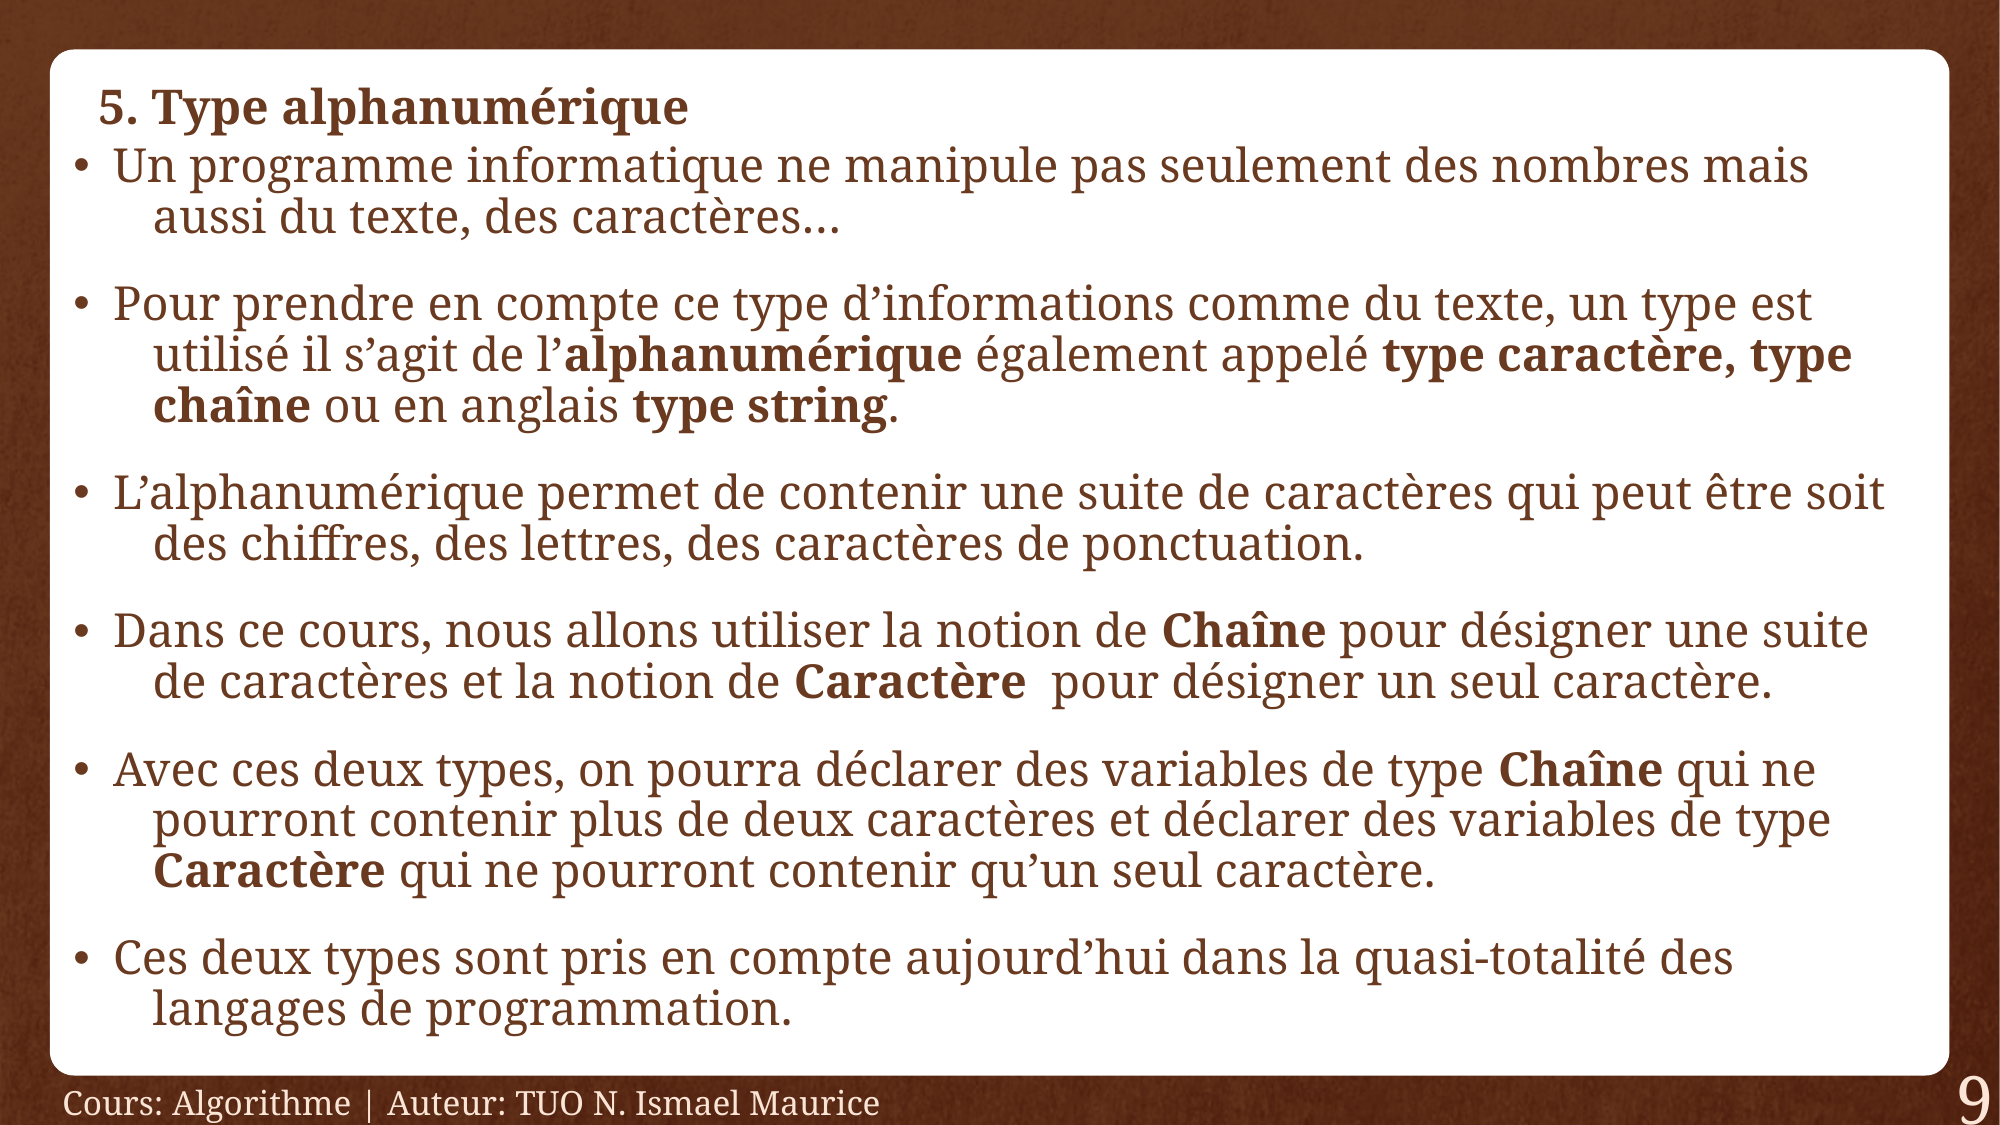

# 5. Type alphanumérique
Un programme informatique ne manipule pas seulement des nombres mais aussi du texte, des caractères…
Pour prendre en compte ce type d’informations comme du texte, un type est utilisé il s’agit de l’alphanumérique également appelé type caractère, type chaîne ou en anglais type string.
L’alphanumérique permet de contenir une suite de caractères qui peut être soit des chiffres, des lettres, des caractères de ponctuation.
Dans ce cours, nous allons utiliser la notion de Chaîne pour désigner une suite de caractères et la notion de Caractère pour désigner un seul caractère.
Avec ces deux types, on pourra déclarer des variables de type Chaîne qui ne pourront contenir plus de deux caractères et déclarer des variables de type Caractère qui ne pourront contenir qu’un seul caractère.
Ces deux types sont pris en compte aujourd’hui dans la quasi-totalité des langages de programmation.
Cours: Algorithme | Auteur: TUO N. Ismael Maurice